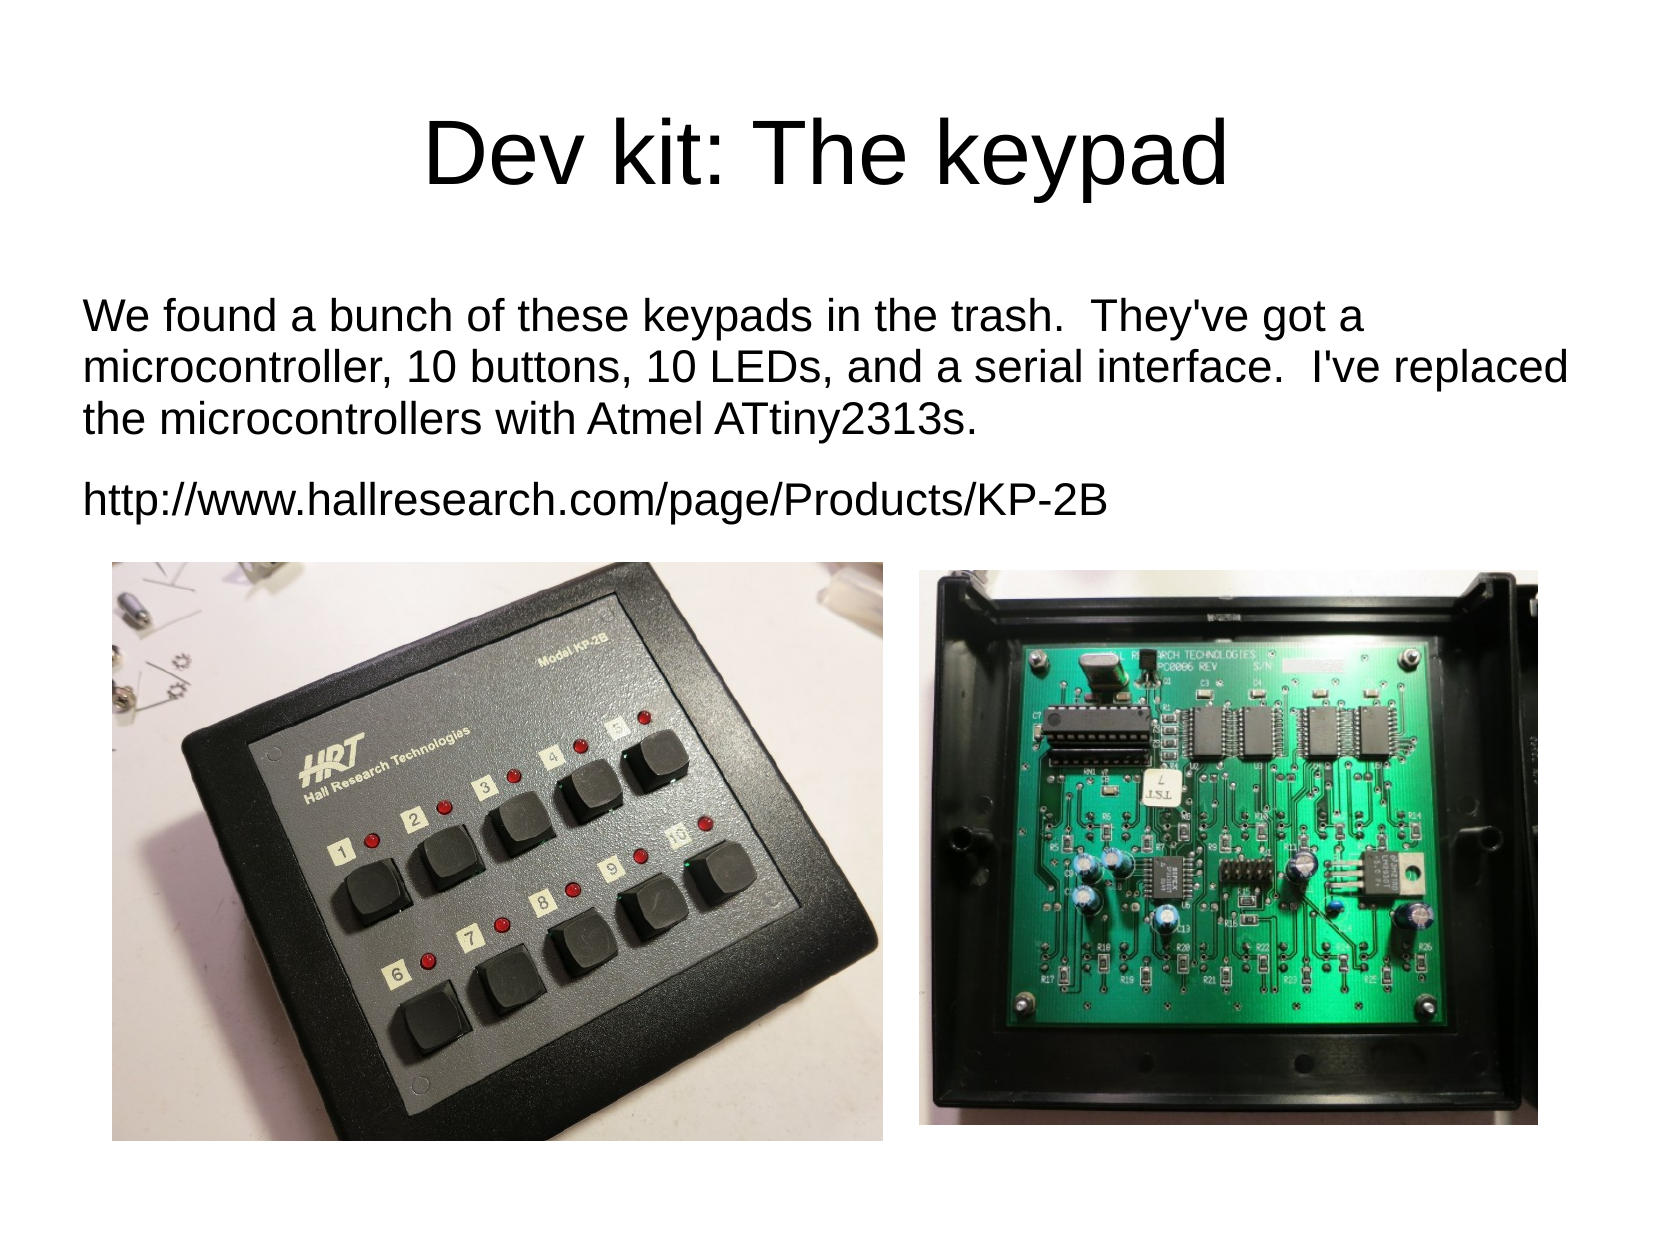

# Dev kit: The keypad
We found a bunch of these keypads in the trash. They've got a microcontroller, 10 buttons, 10 LEDs, and a serial interface. I've replaced the microcontrollers with Atmel ATtiny2313s.
http://www.hallresearch.com/page/Products/KP-2B